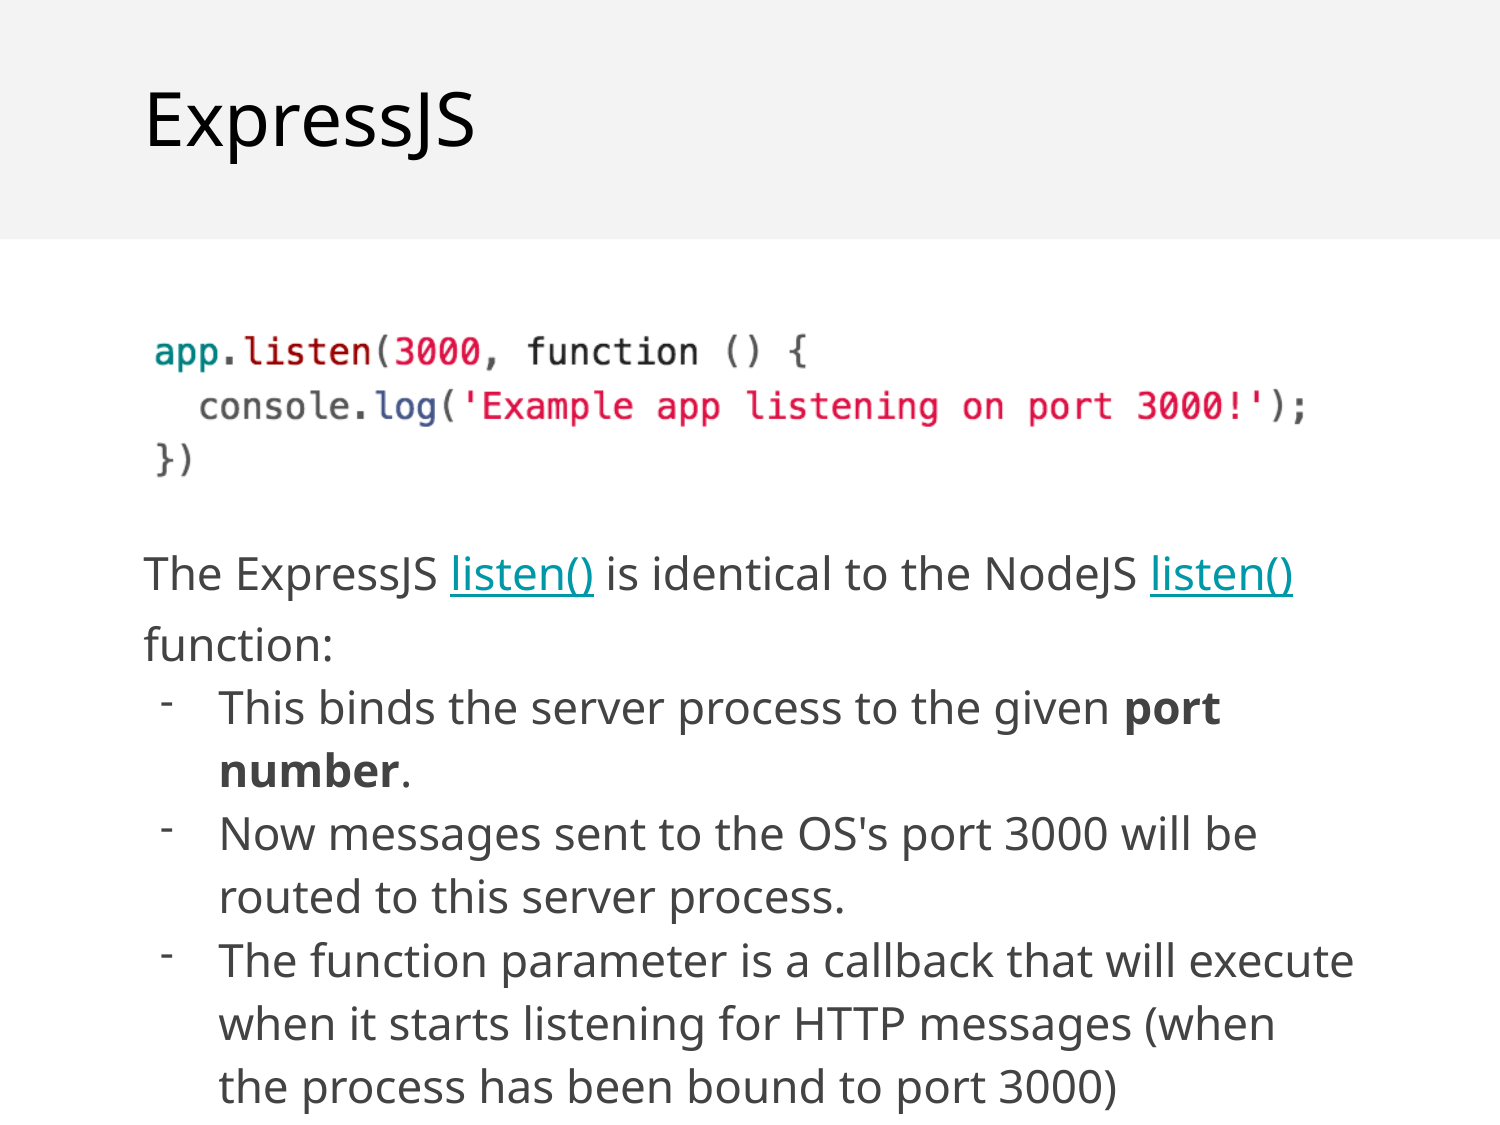

# ExpressJS
The ExpressJS listen() is identical to the NodeJS listen() function:
This binds the server process to the given port number.
Now messages sent to the OS's port 3000 will be routed to this server process.
The function parameter is a callback that will execute when it starts listening for HTTP messages (when the process has been bound to port 3000)